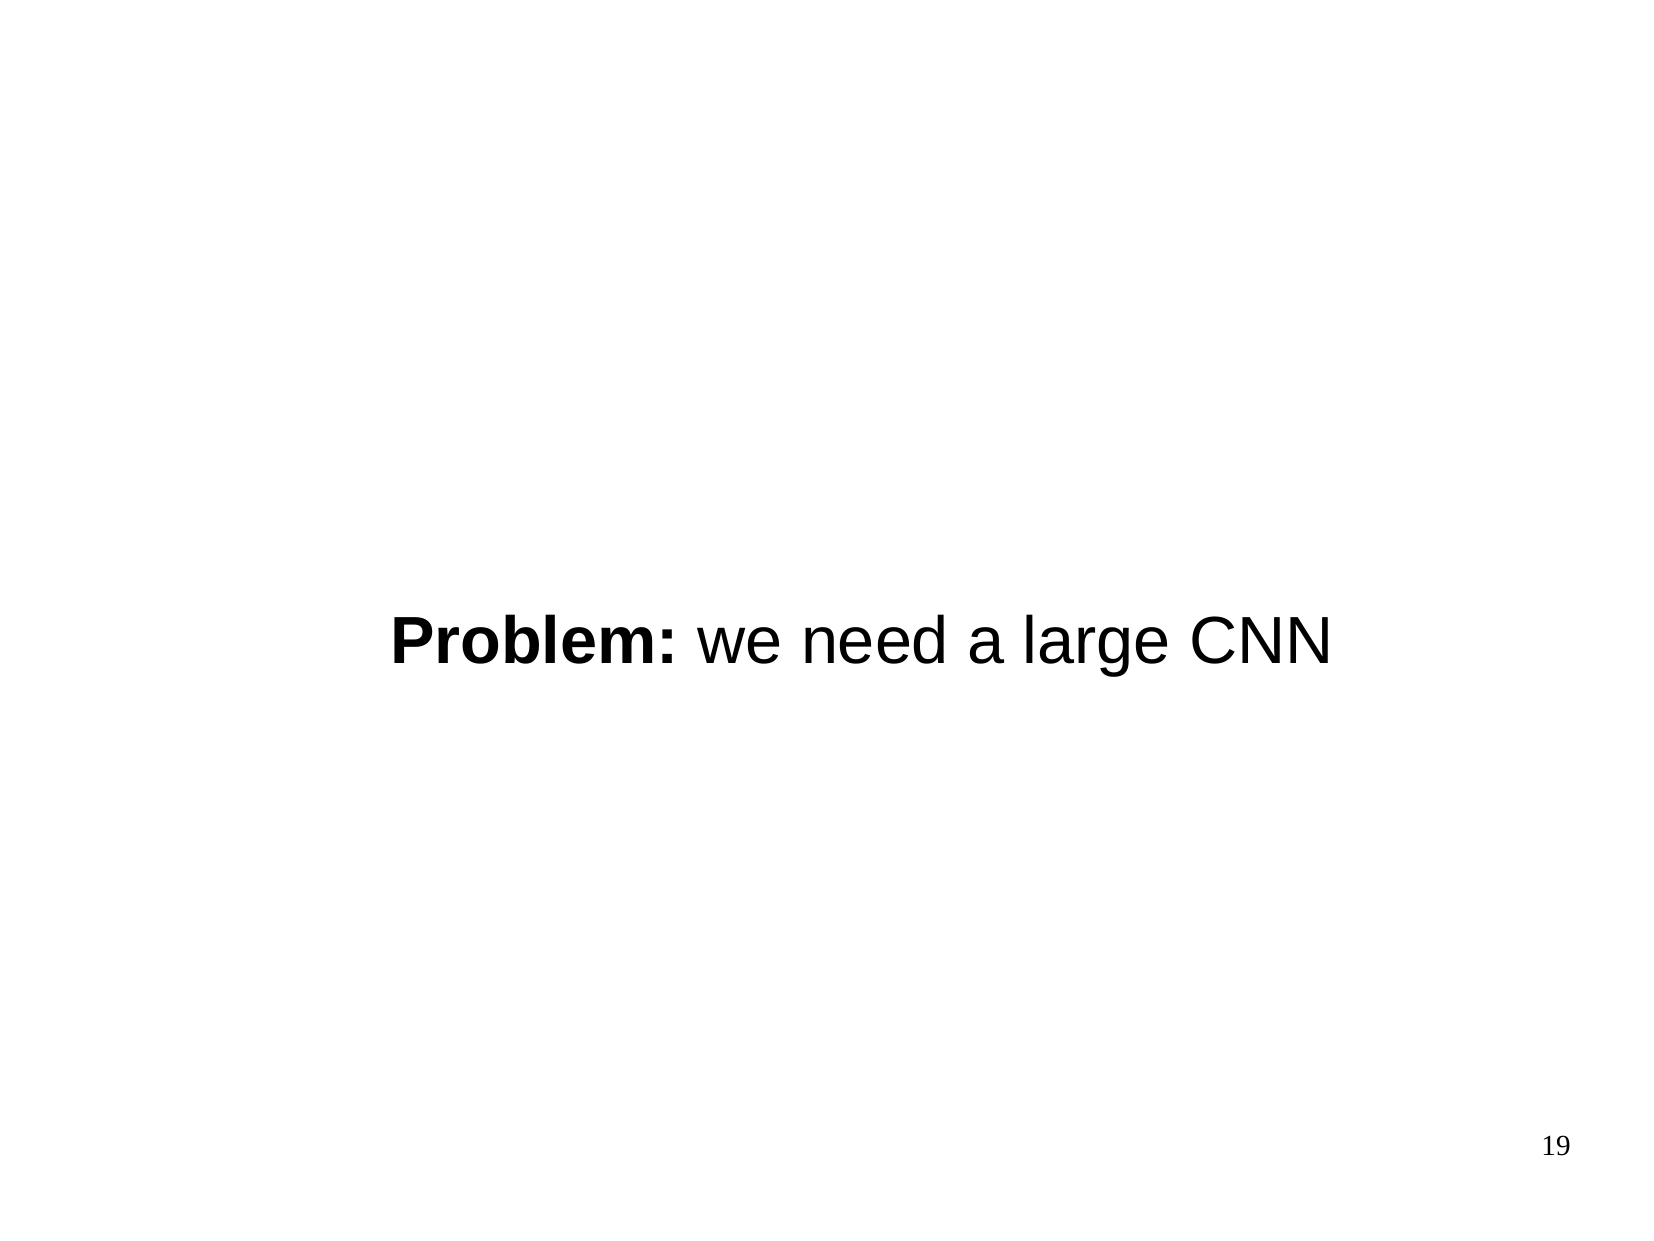

#
Problem: we need a large CNN
19